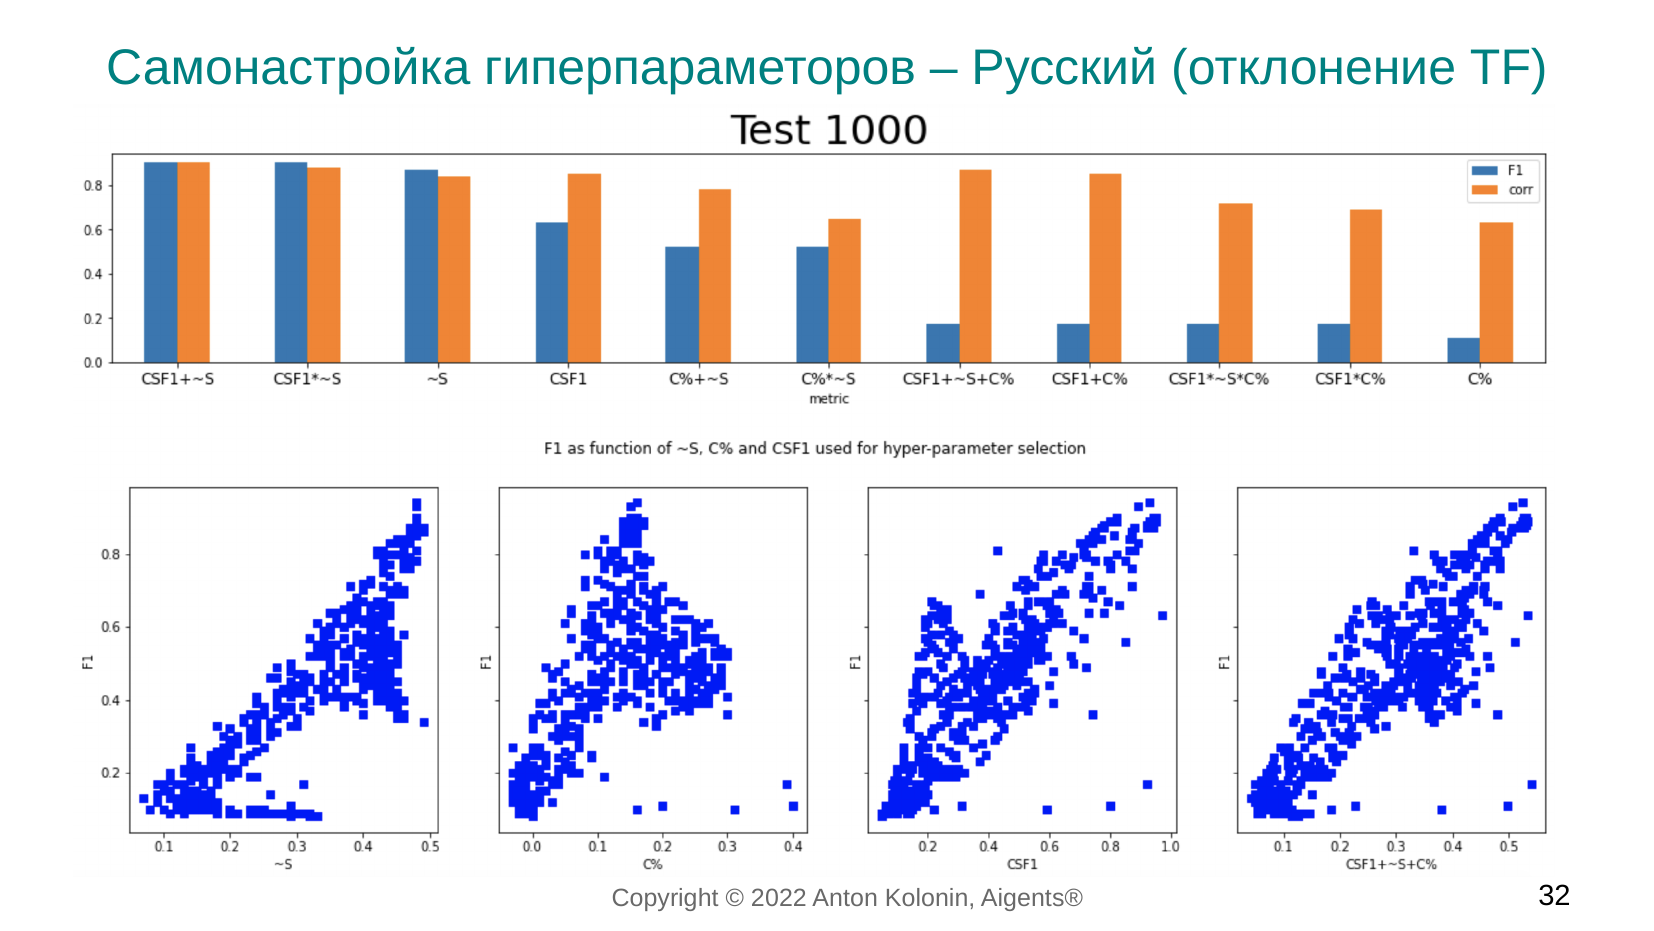

Самонаcтройка гиперпараметоров – Русский (отклонение TF)
Copyright © 2022 Anton Kolonin, Aigents®
32